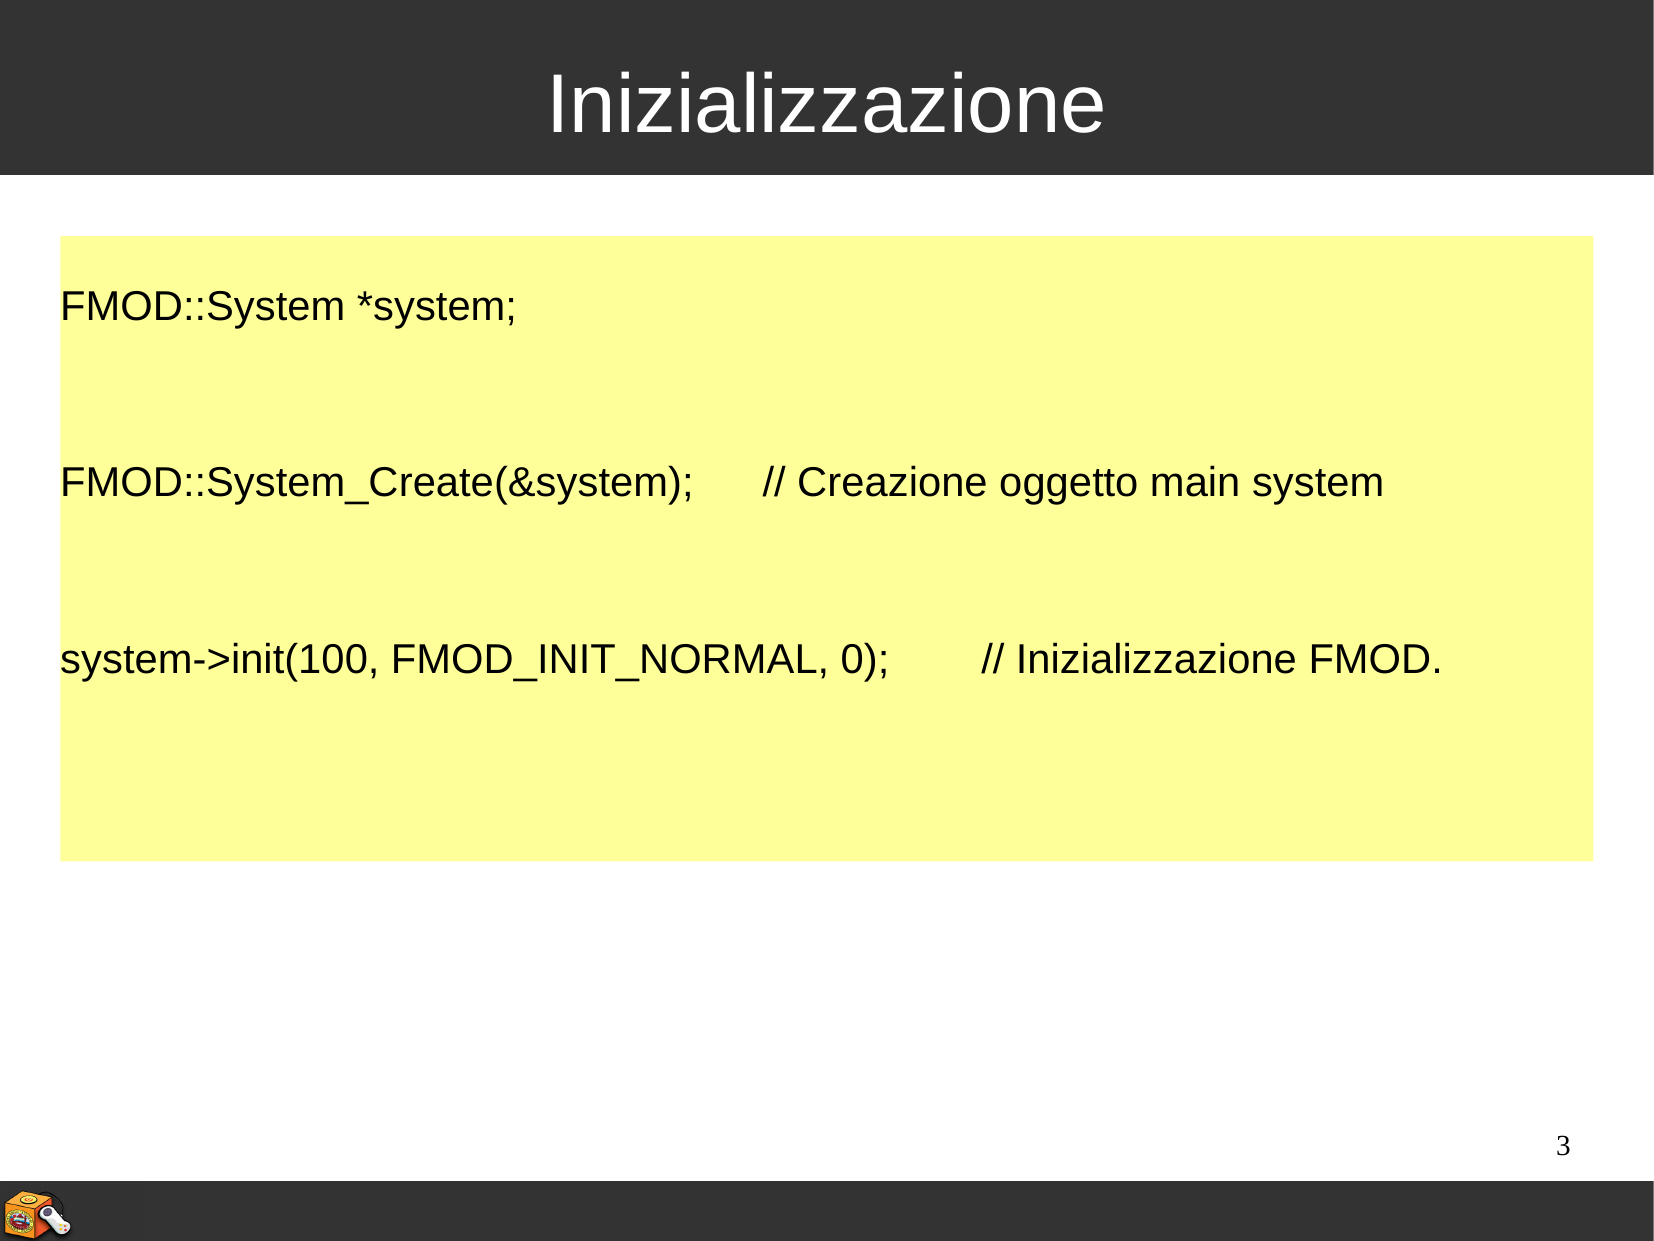

# Inizializzazione
FMOD::System *system;
FMOD::System_Create(&system); // Creazione oggetto main system
system->init(100, FMOD_INIT_NORMAL, 0); // Inizializzazione FMOD.
3